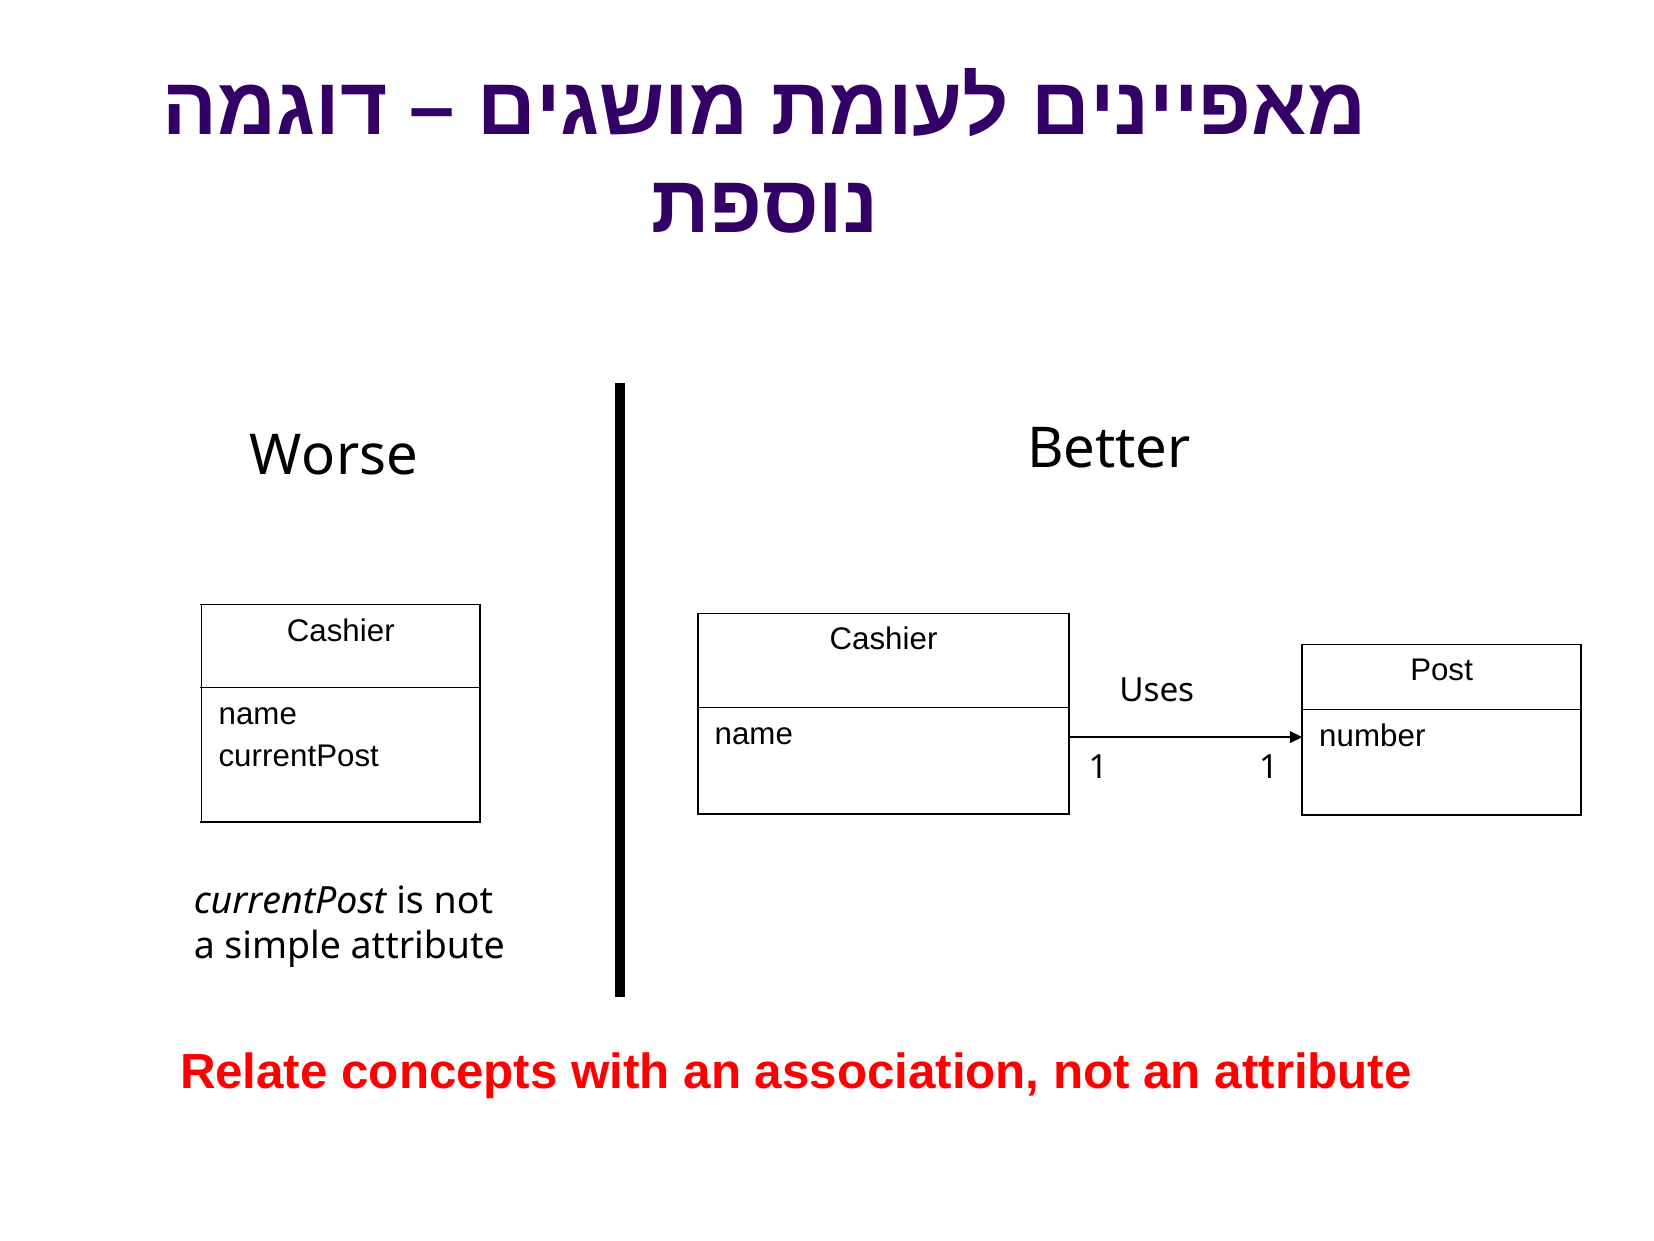

# מאפיינים לעומת מושגים – דוגמה נוספת
Better
Worse
| Cashier |
| --- |
| name currentPost |
| Cashier |
| --- |
| name |
| Post |
| --- |
| number |
Uses
1
1
currentPost is not
a simple attribute
 Relate concepts with an association, not an attribute